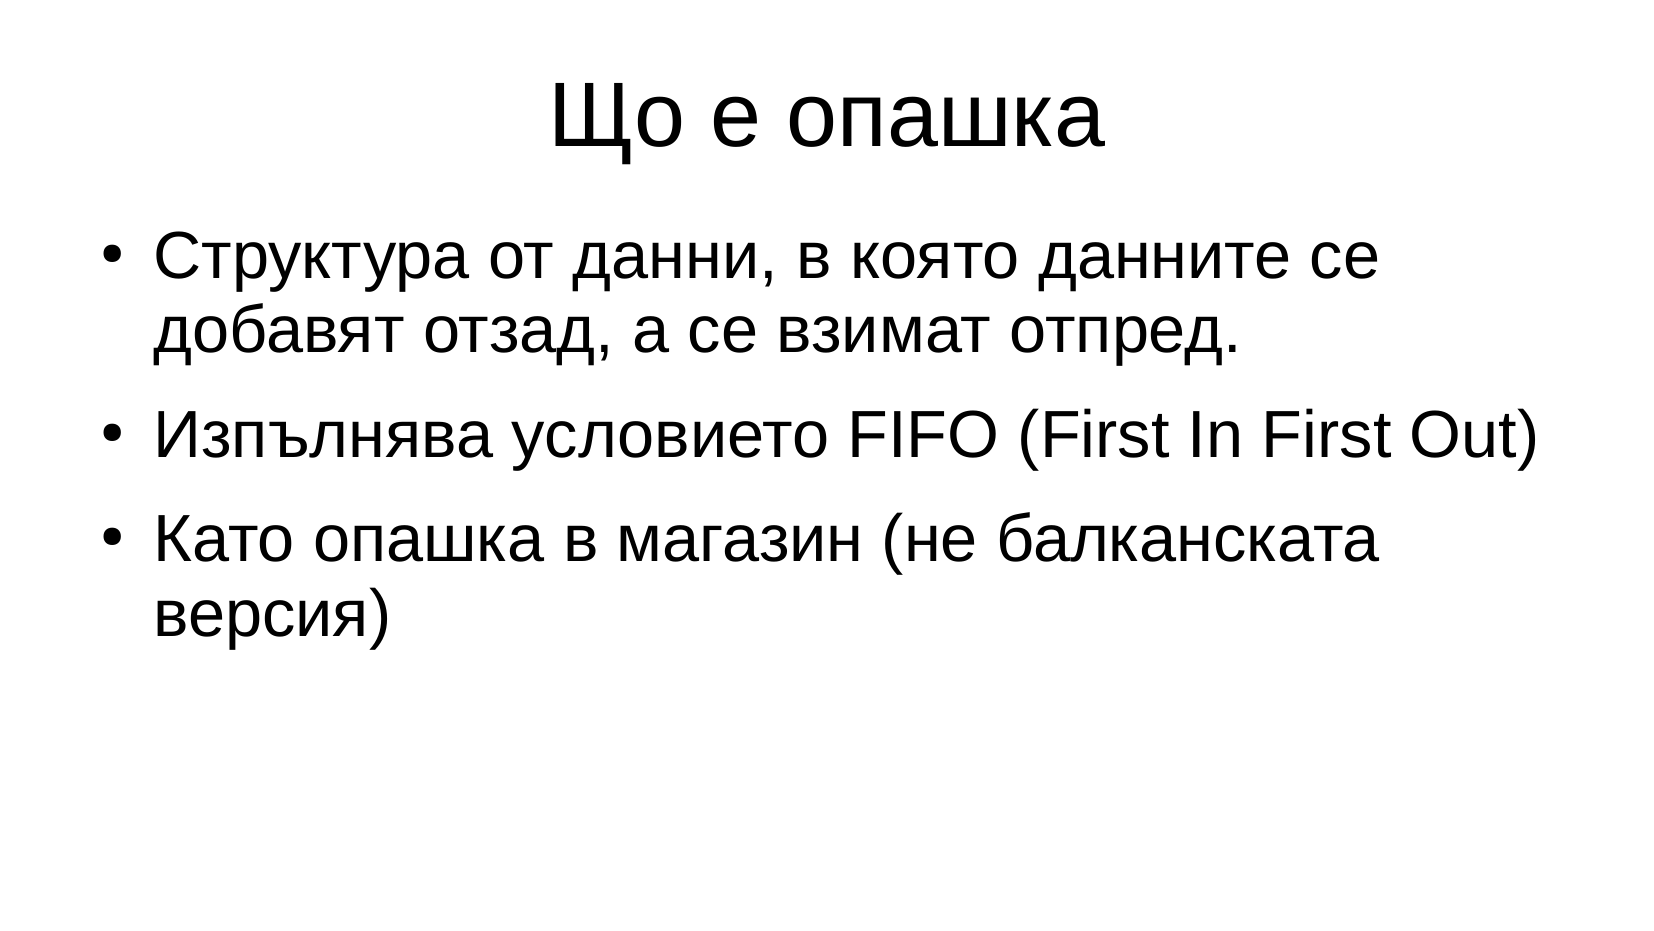

# Що е опашка
Структура от данни, в която данните се добавят отзад, а се взимат отпред.
Изпълнява условието FIFO (First In First Out)
Като опашка в магазин (не балканската версия)